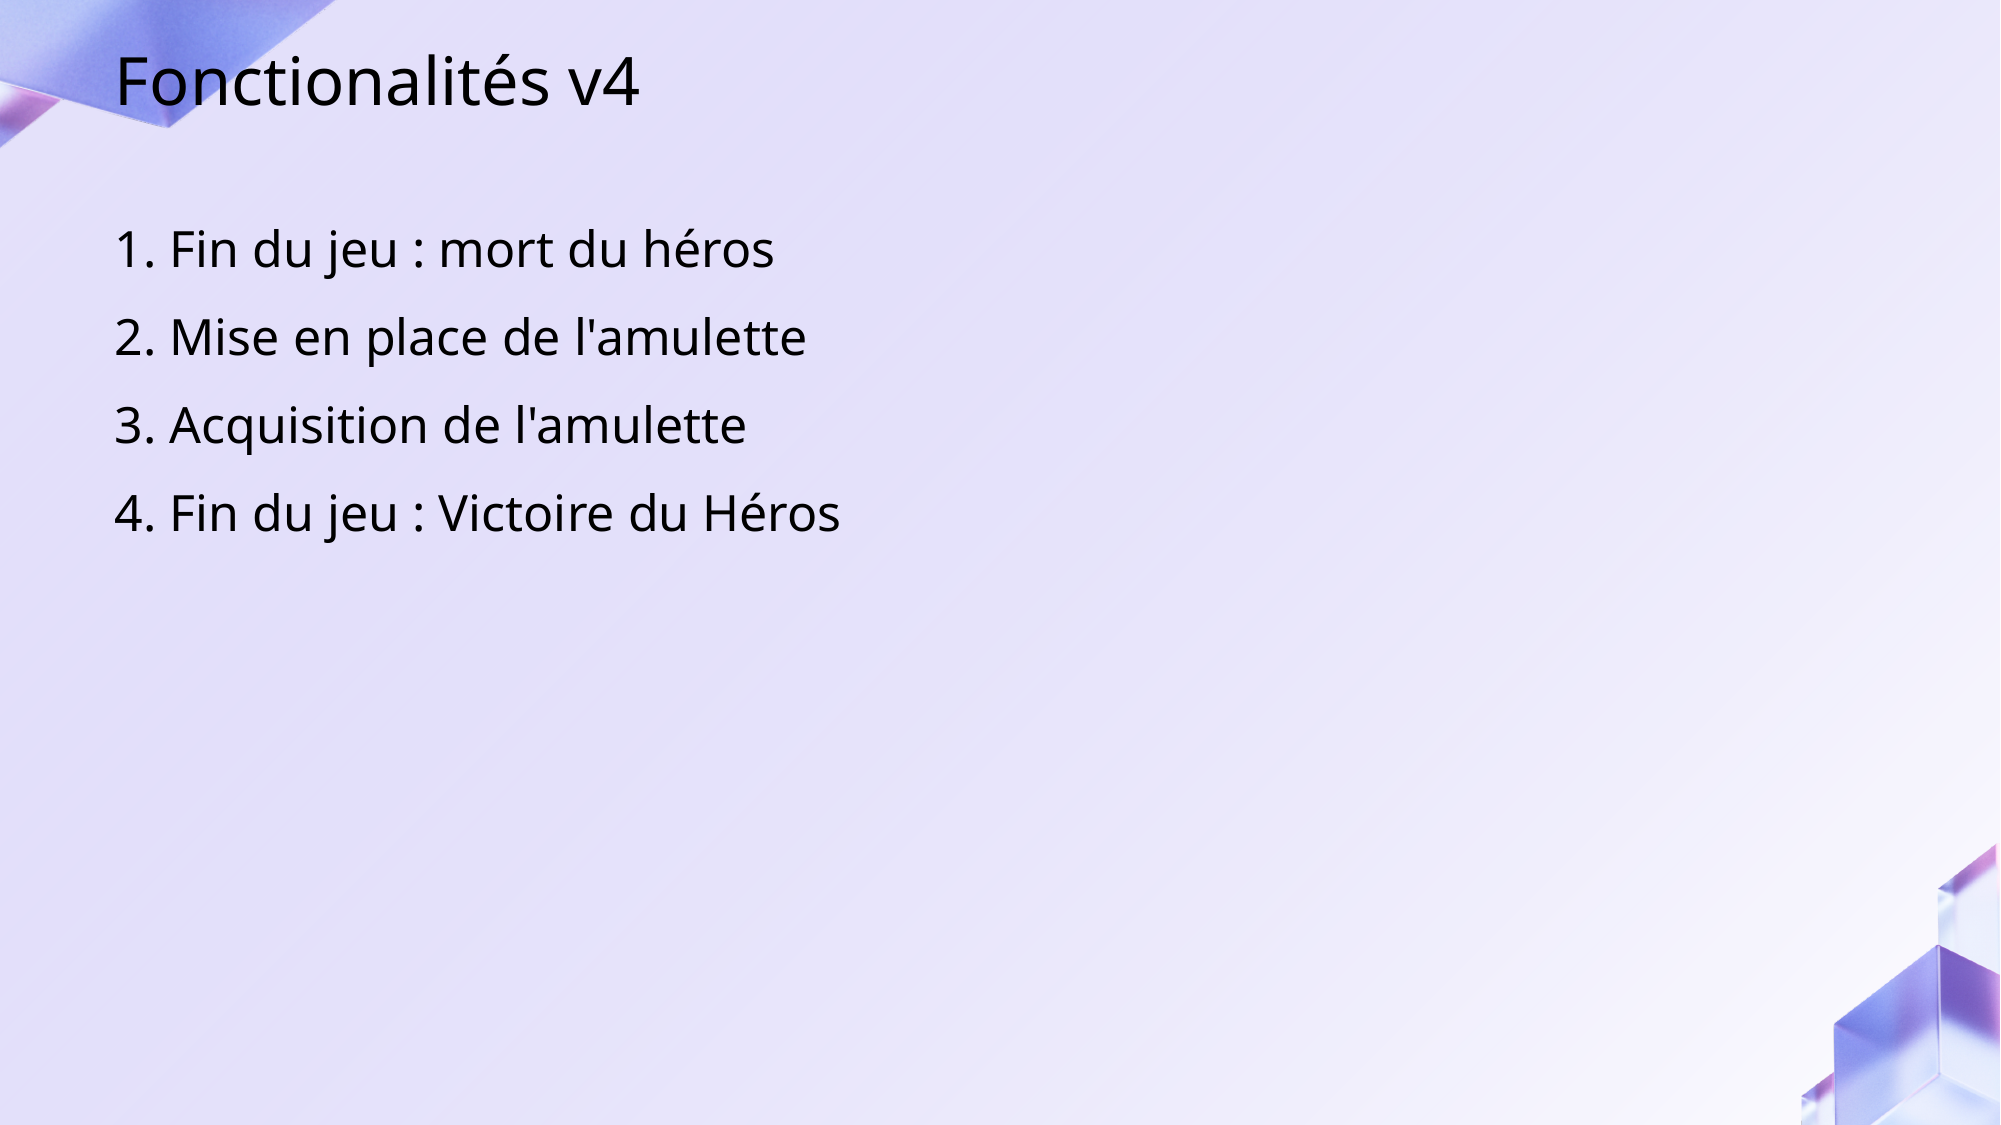

Fonctionalités v4
1. Fin du jeu : mort du héros
2. Mise en place de l'amulette
3. Acquisition de l'amulette
4. Fin du jeu : Victoire du Héros